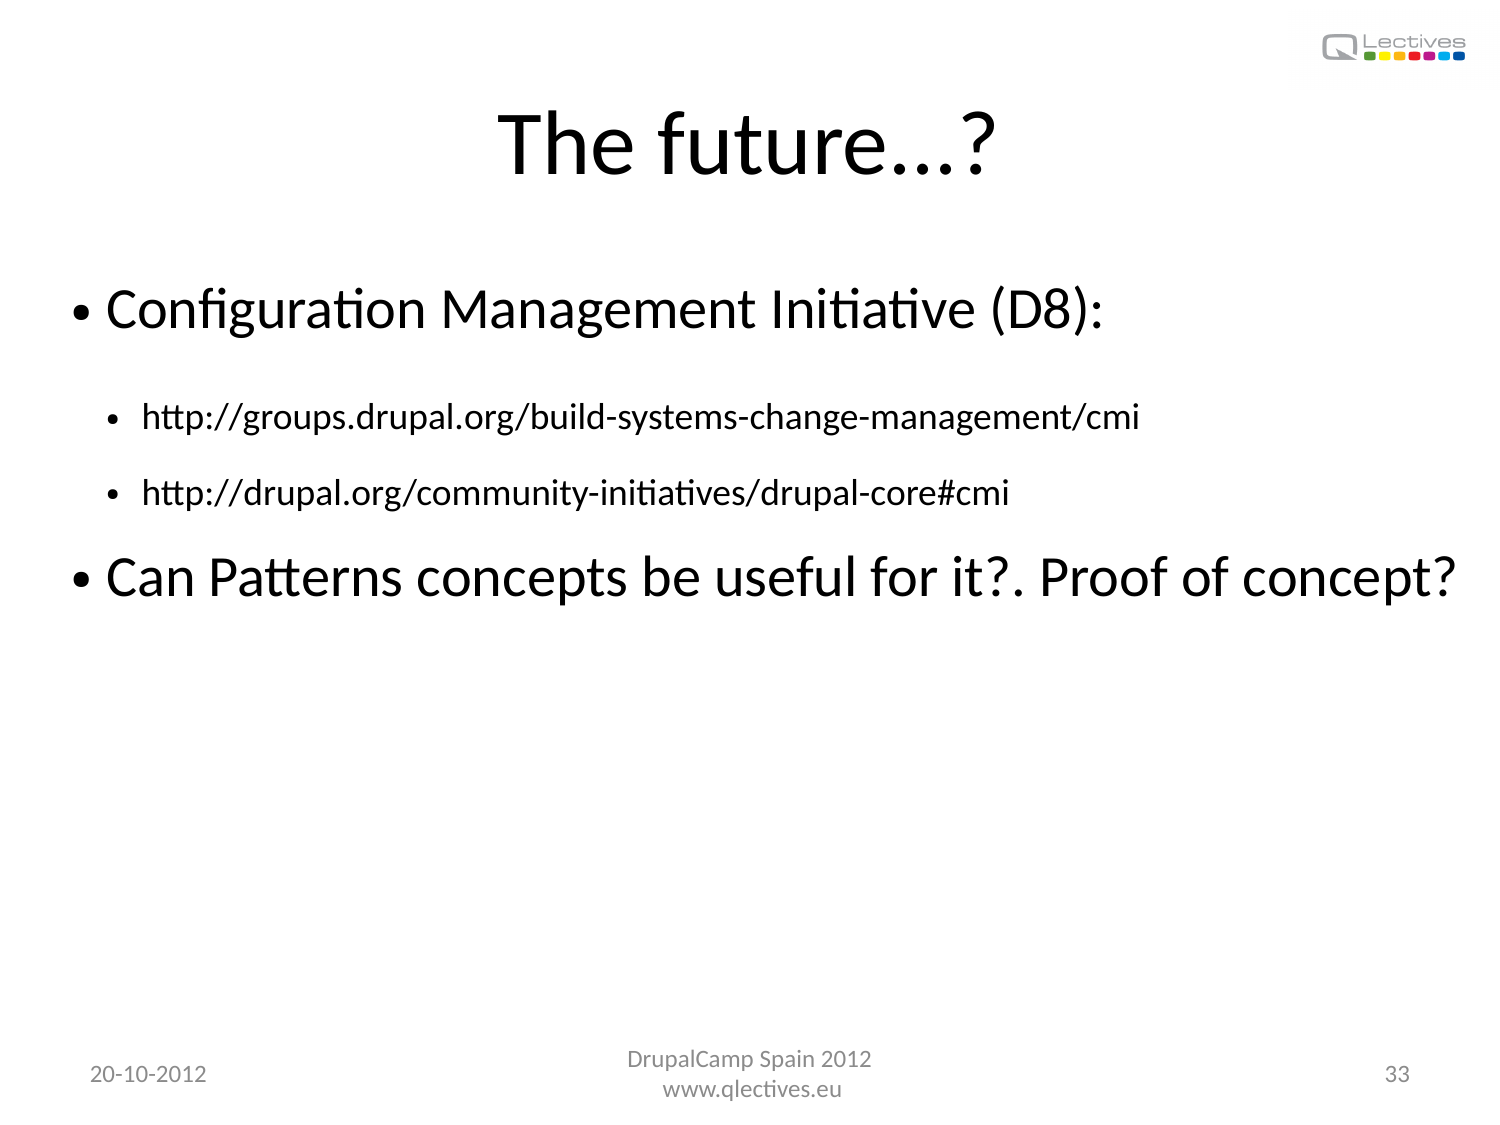

The future...?
Configuration Management Initiative (D8):
http://groups.drupal.org/build-systems-change-management/cmi
http://drupal.org/community-initiatives/drupal-core#cmi
Can Patterns concepts be useful for it?. Proof of concept?
20-10-2012
DrupalCamp Spain 2012
 www.qlectives.eu